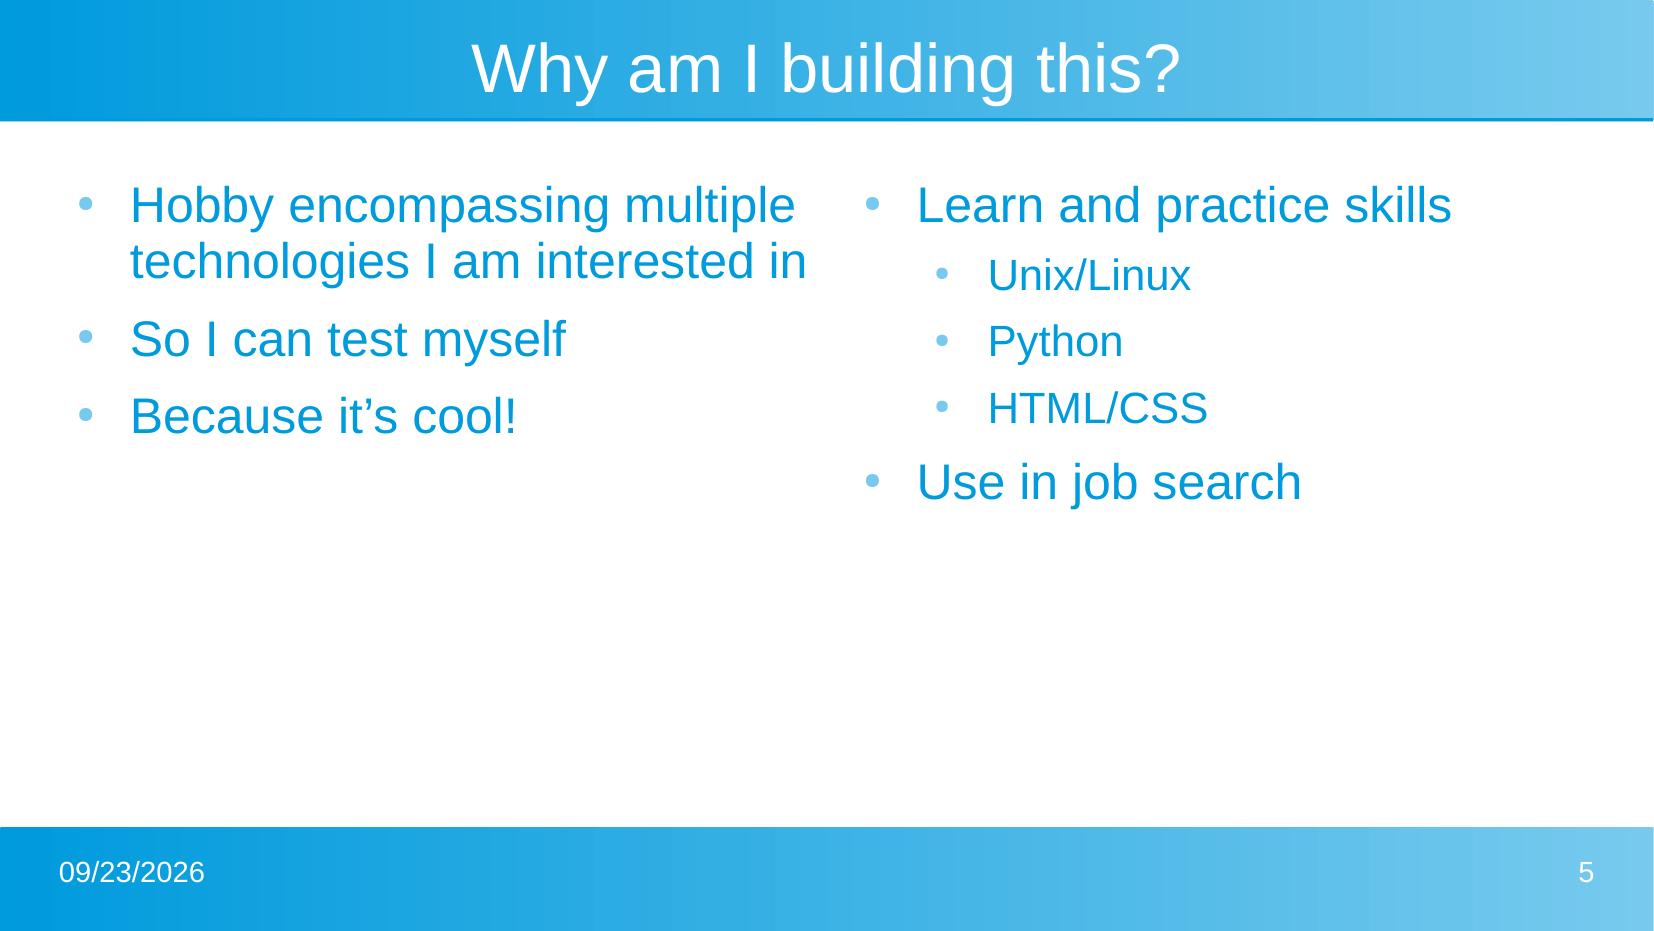

# Why am I building this?
Hobby encompassing multiple technologies I am interested in
So I can test myself
Because it’s cool!
Learn and practice skills
Unix/Linux
Python
HTML/CSS
Use in job search
5